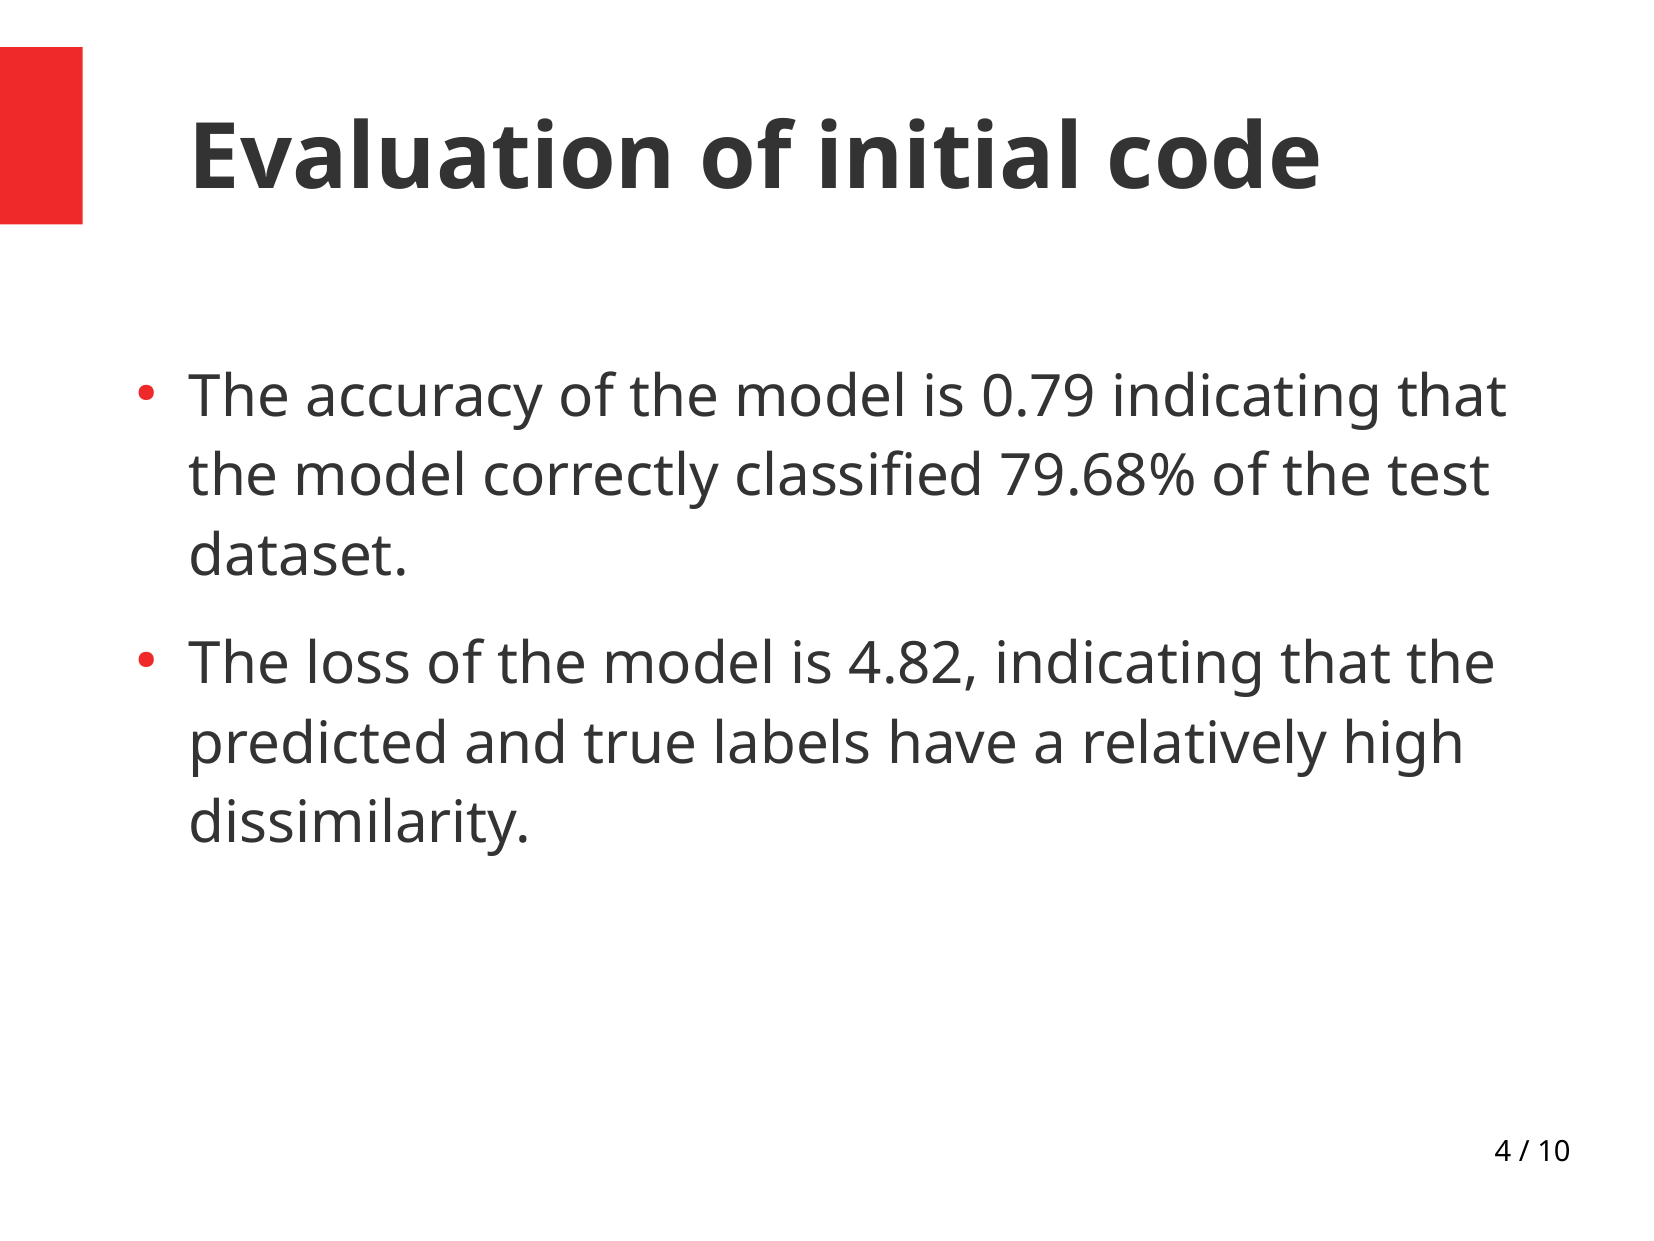

# Evaluation of initial code
The accuracy of the model is 0.79 indicating that the model correctly classified 79.68% of the test dataset.
The loss of the model is 4.82, indicating that the predicted and true labels have a relatively high dissimilarity.
4